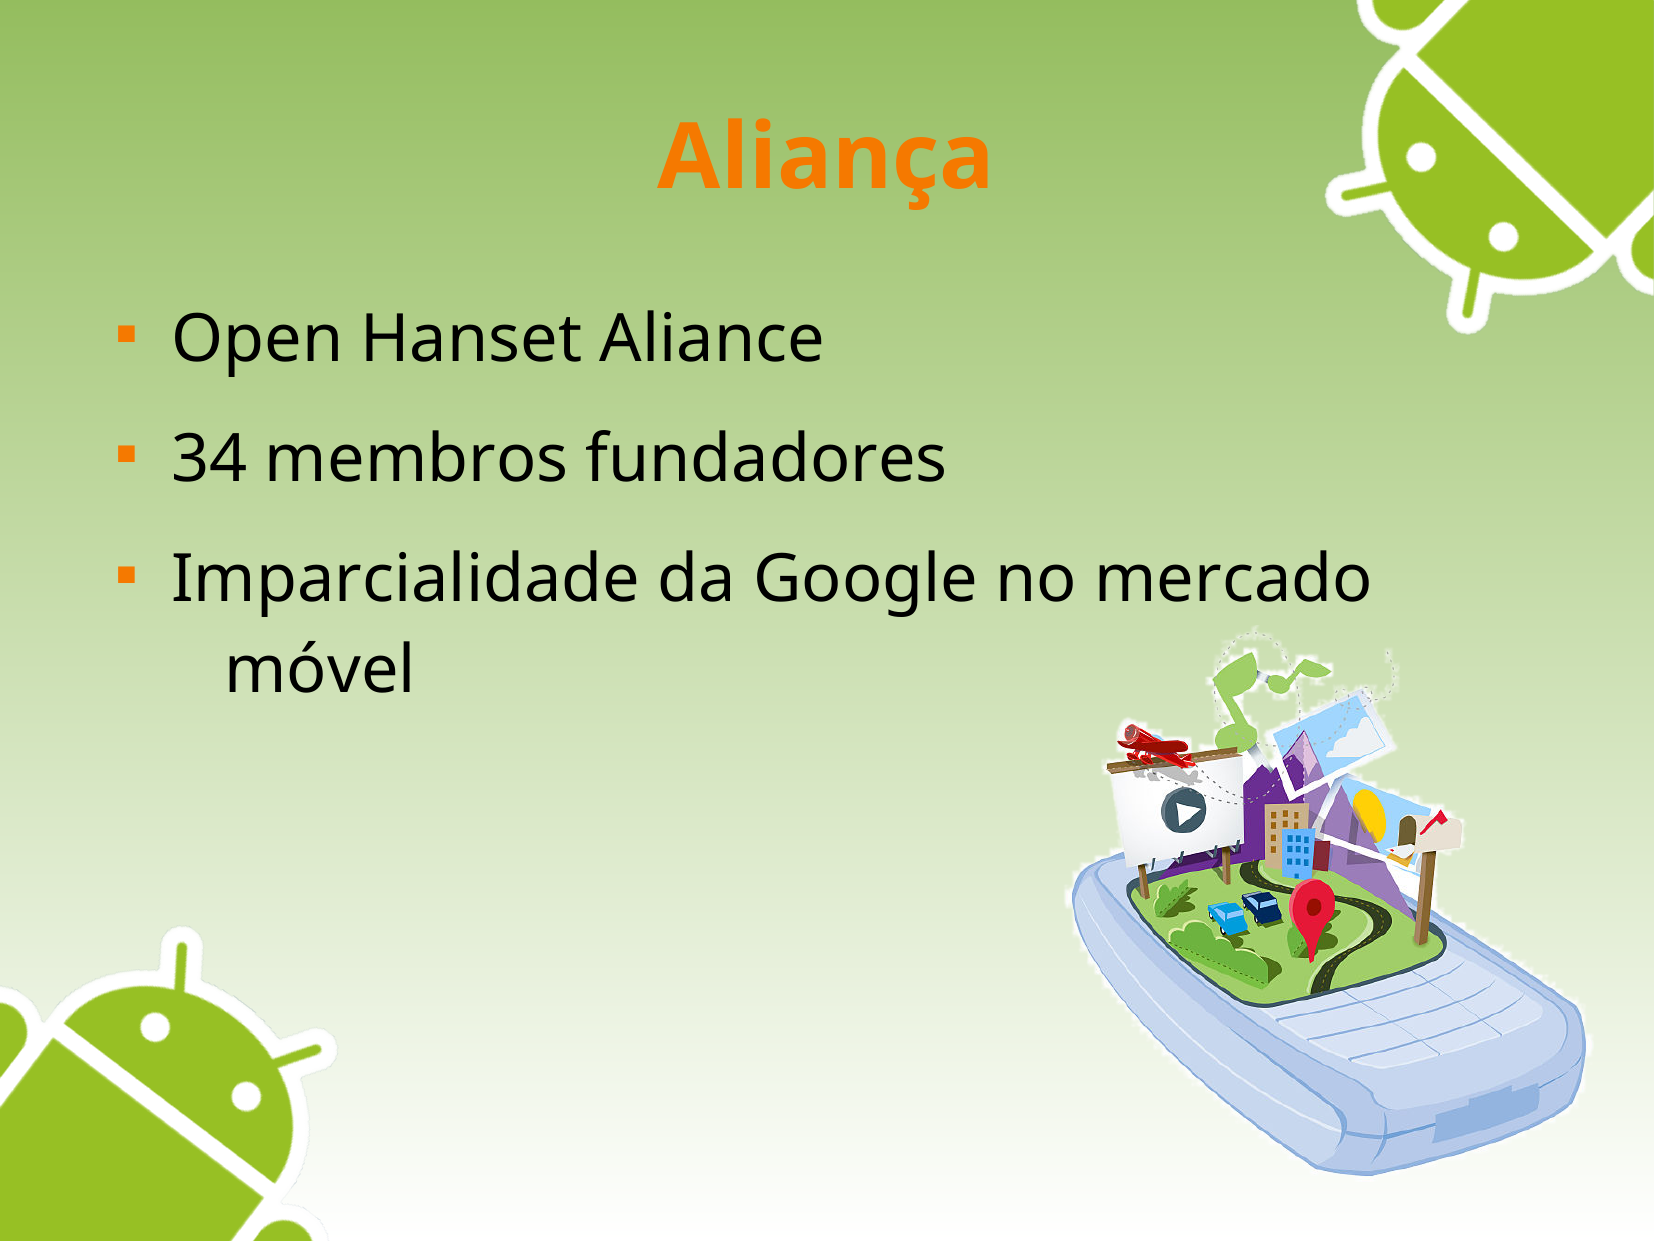

# Aliança
Open Hanset Aliance
34 membros fundadores
Imparcialidade da Google no mercado móvel